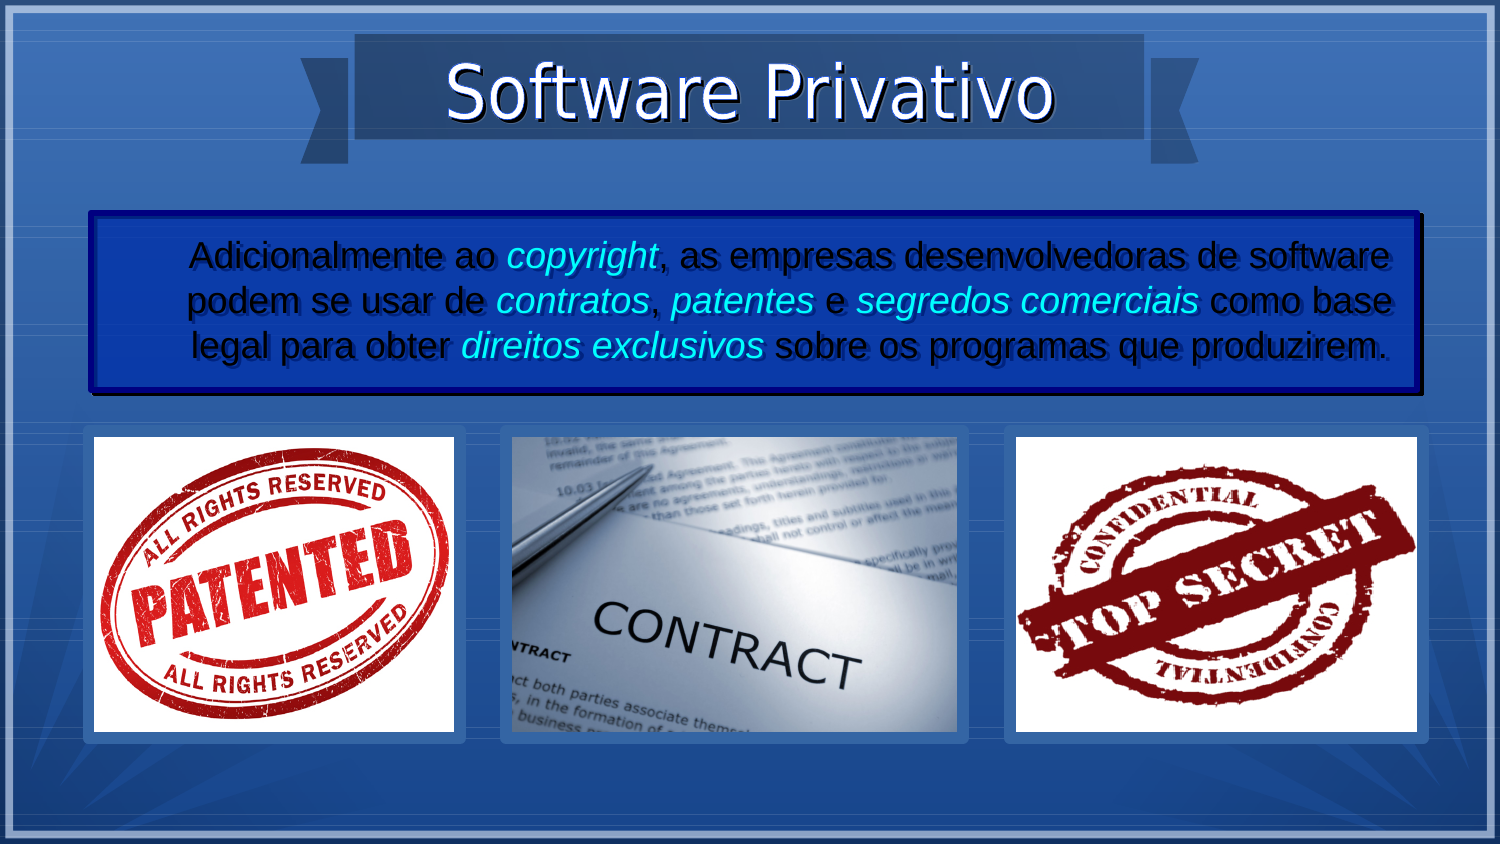

# Software Privativo
Adicionalmente ao copyright, as empresas desenvolvedoras de software podem se usar de contratos, patentes e segredos comerciais como base legal para obter direitos exclusivos sobre os programas que produzirem.